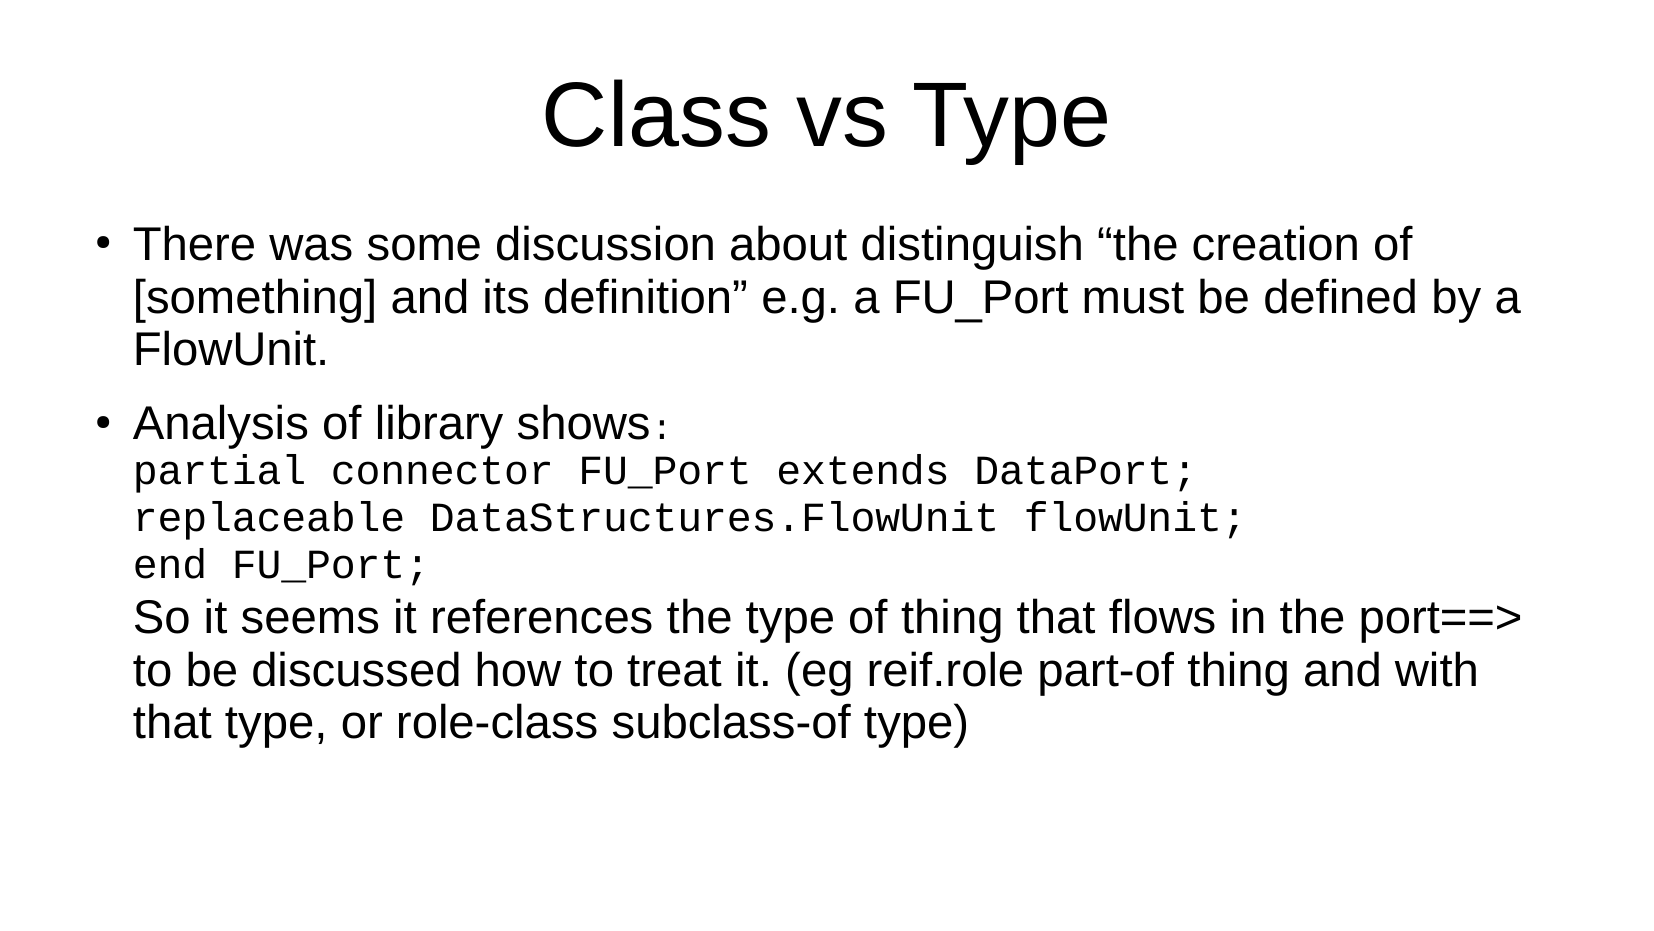

# Class vs Type
There was some discussion about distinguish “the creation of [something] and its definition” e.g. a FU_Port must be defined by a FlowUnit.
Analysis of library shows:
partial connector FU_Port extends DataPort;
replaceable DataStructures.FlowUnit flowUnit;
end FU_Port;
So it seems it references the type of thing that flows in the port==> to be discussed how to treat it. (eg reif.role part-of thing and with that type, or role-class subclass-of type)